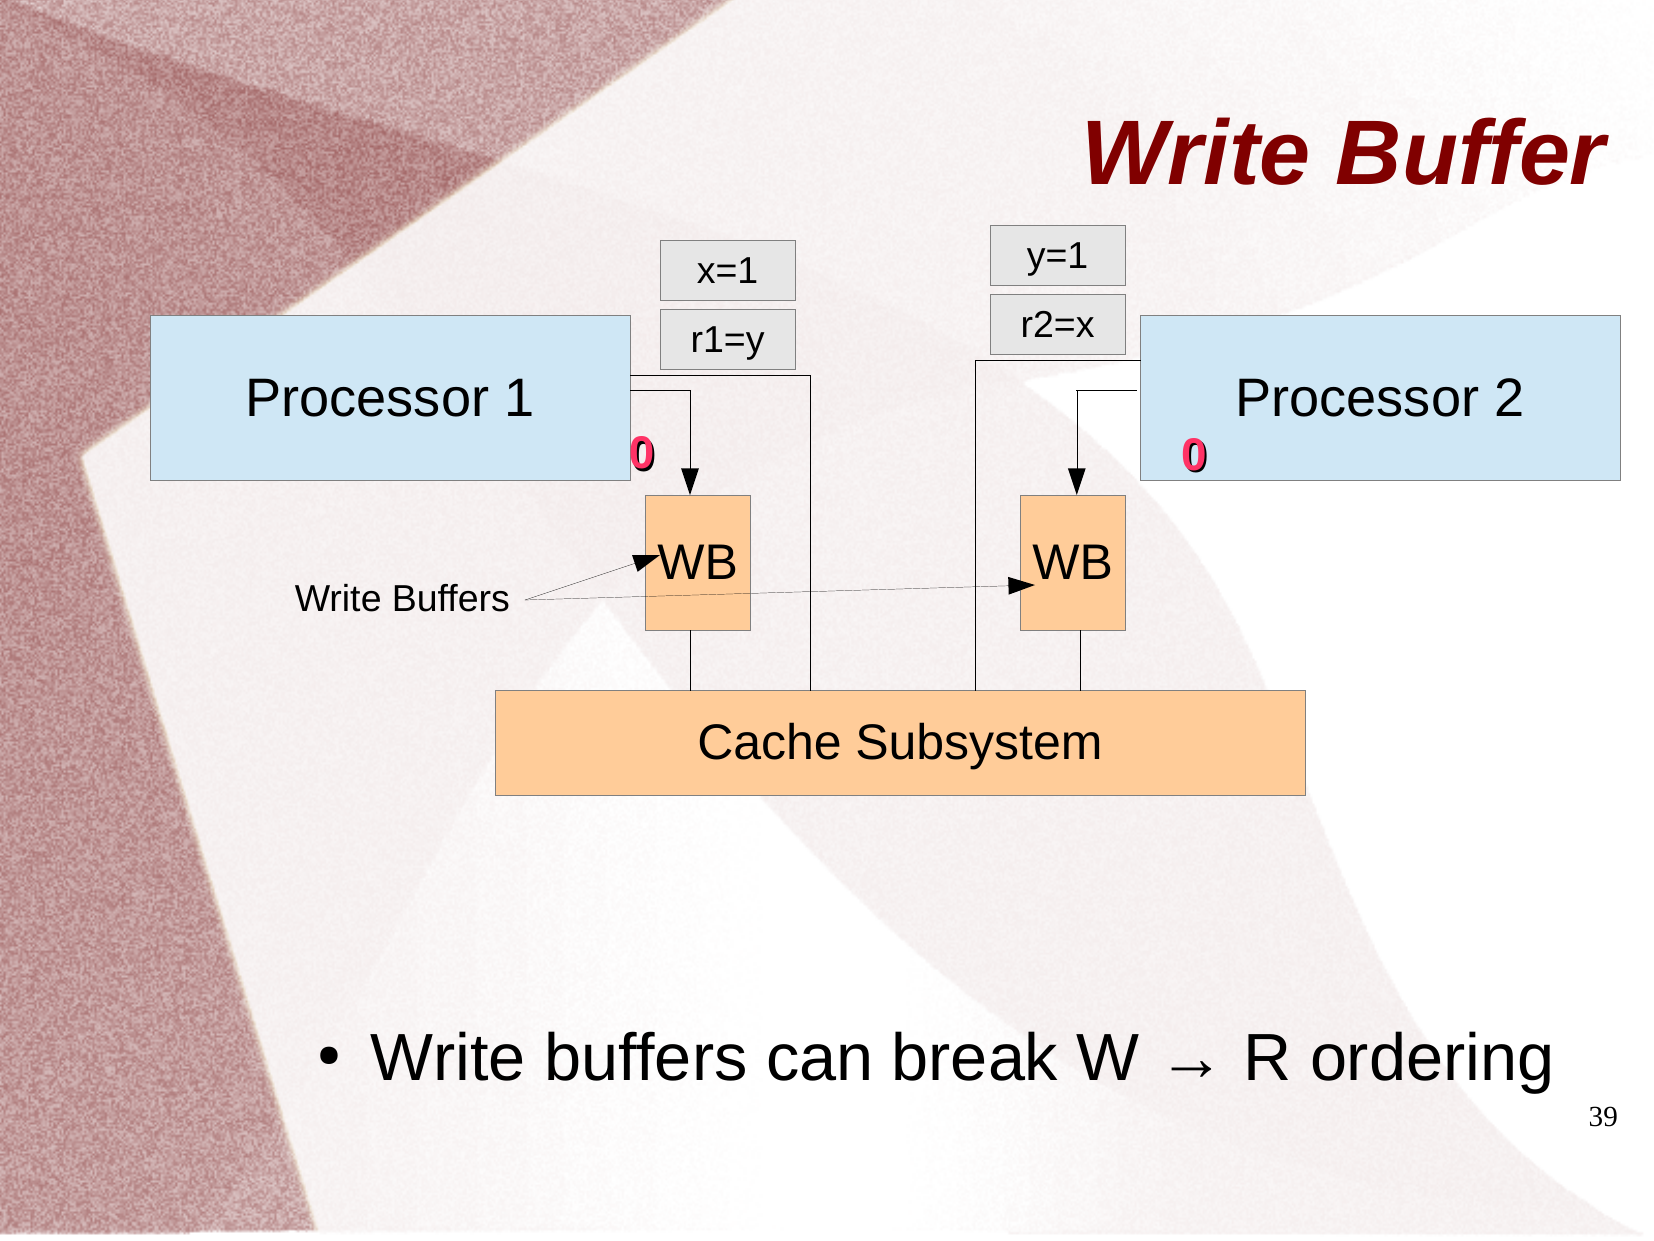

# Write Buffer
y=1
x=1
r2=x
r1=y
Processor 1
Processor 2
0
0
WB
WB
Write Buffers
Cache Subsystem
Write buffers can break W → R ordering
39